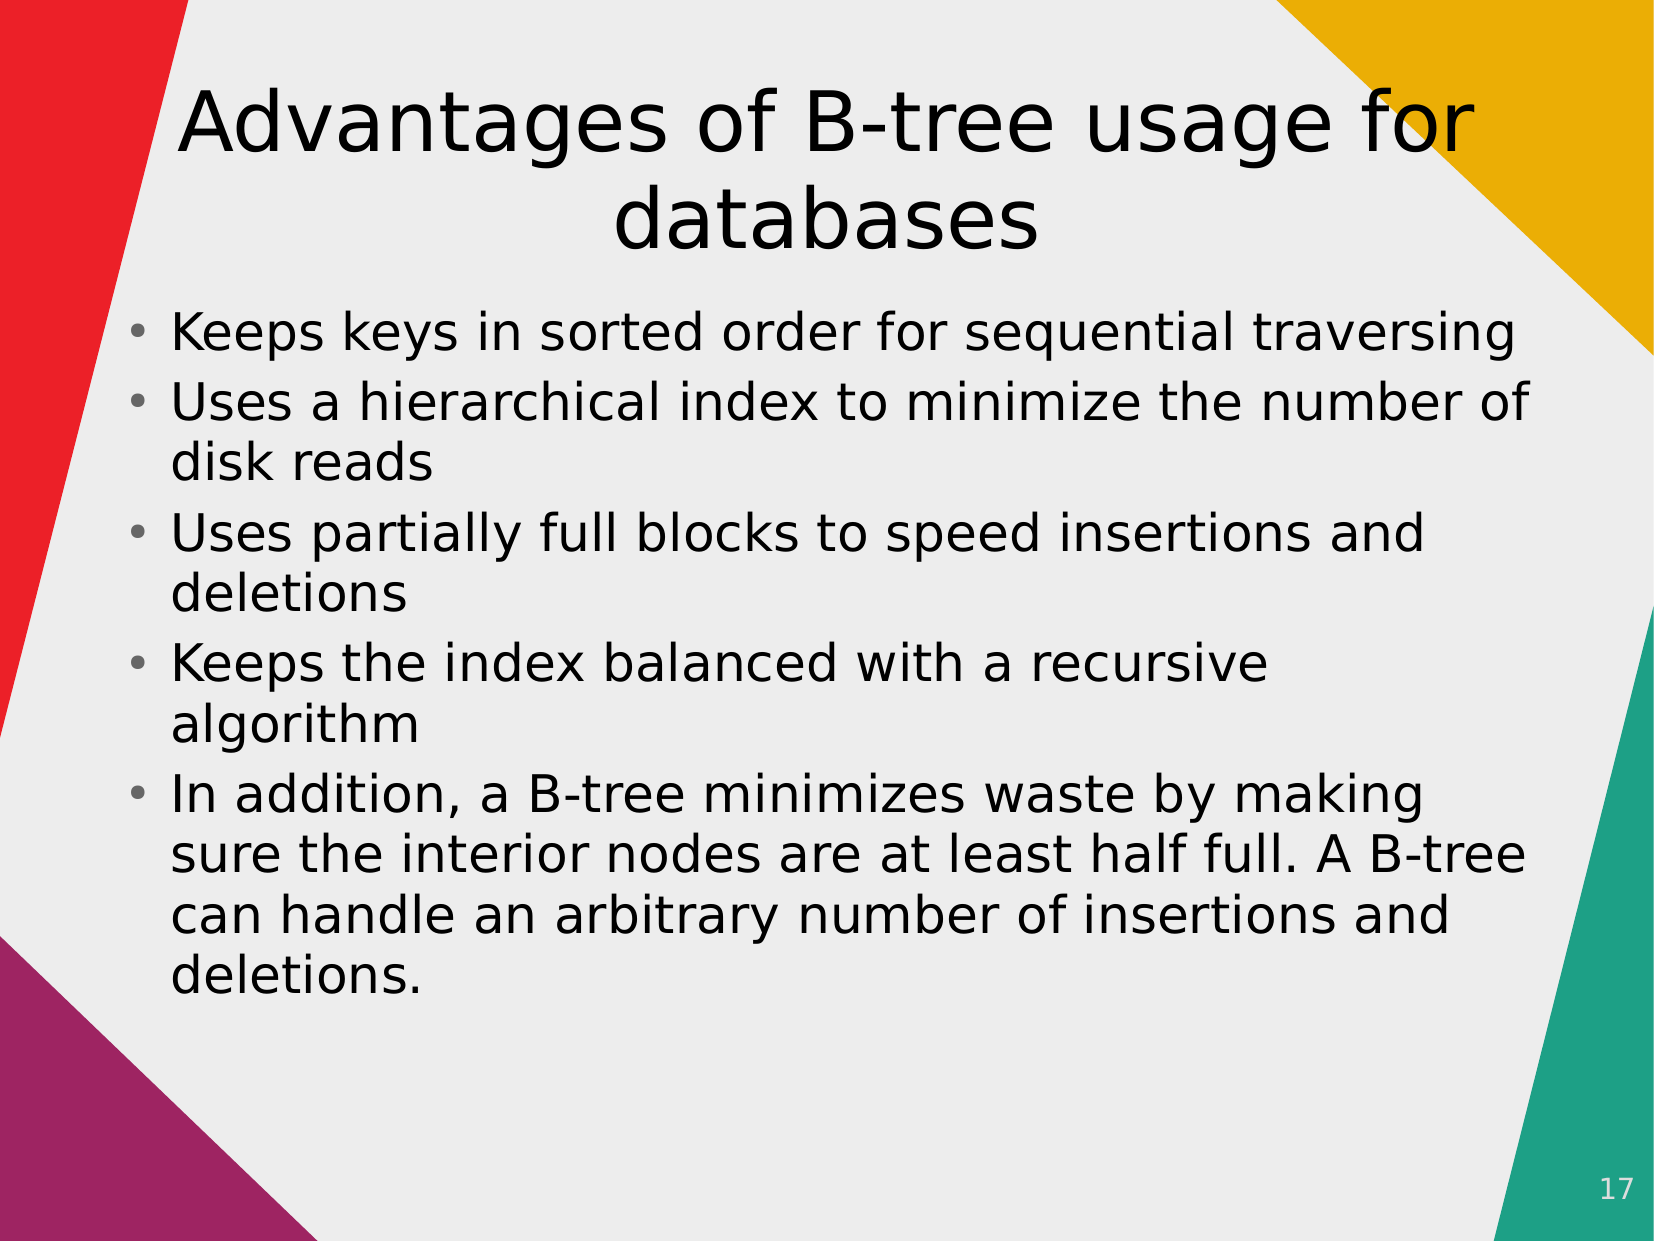

# Advantages of B-tree usage for databases
Keeps keys in sorted order for sequential traversing
Uses a hierarchical index to minimize the number of disk reads
Uses partially full blocks to speed insertions and deletions
Keeps the index balanced with a recursive algorithm
In addition, a B-tree minimizes waste by making sure the interior nodes are at least half full. A B-tree can handle an arbitrary number of insertions and deletions.
17